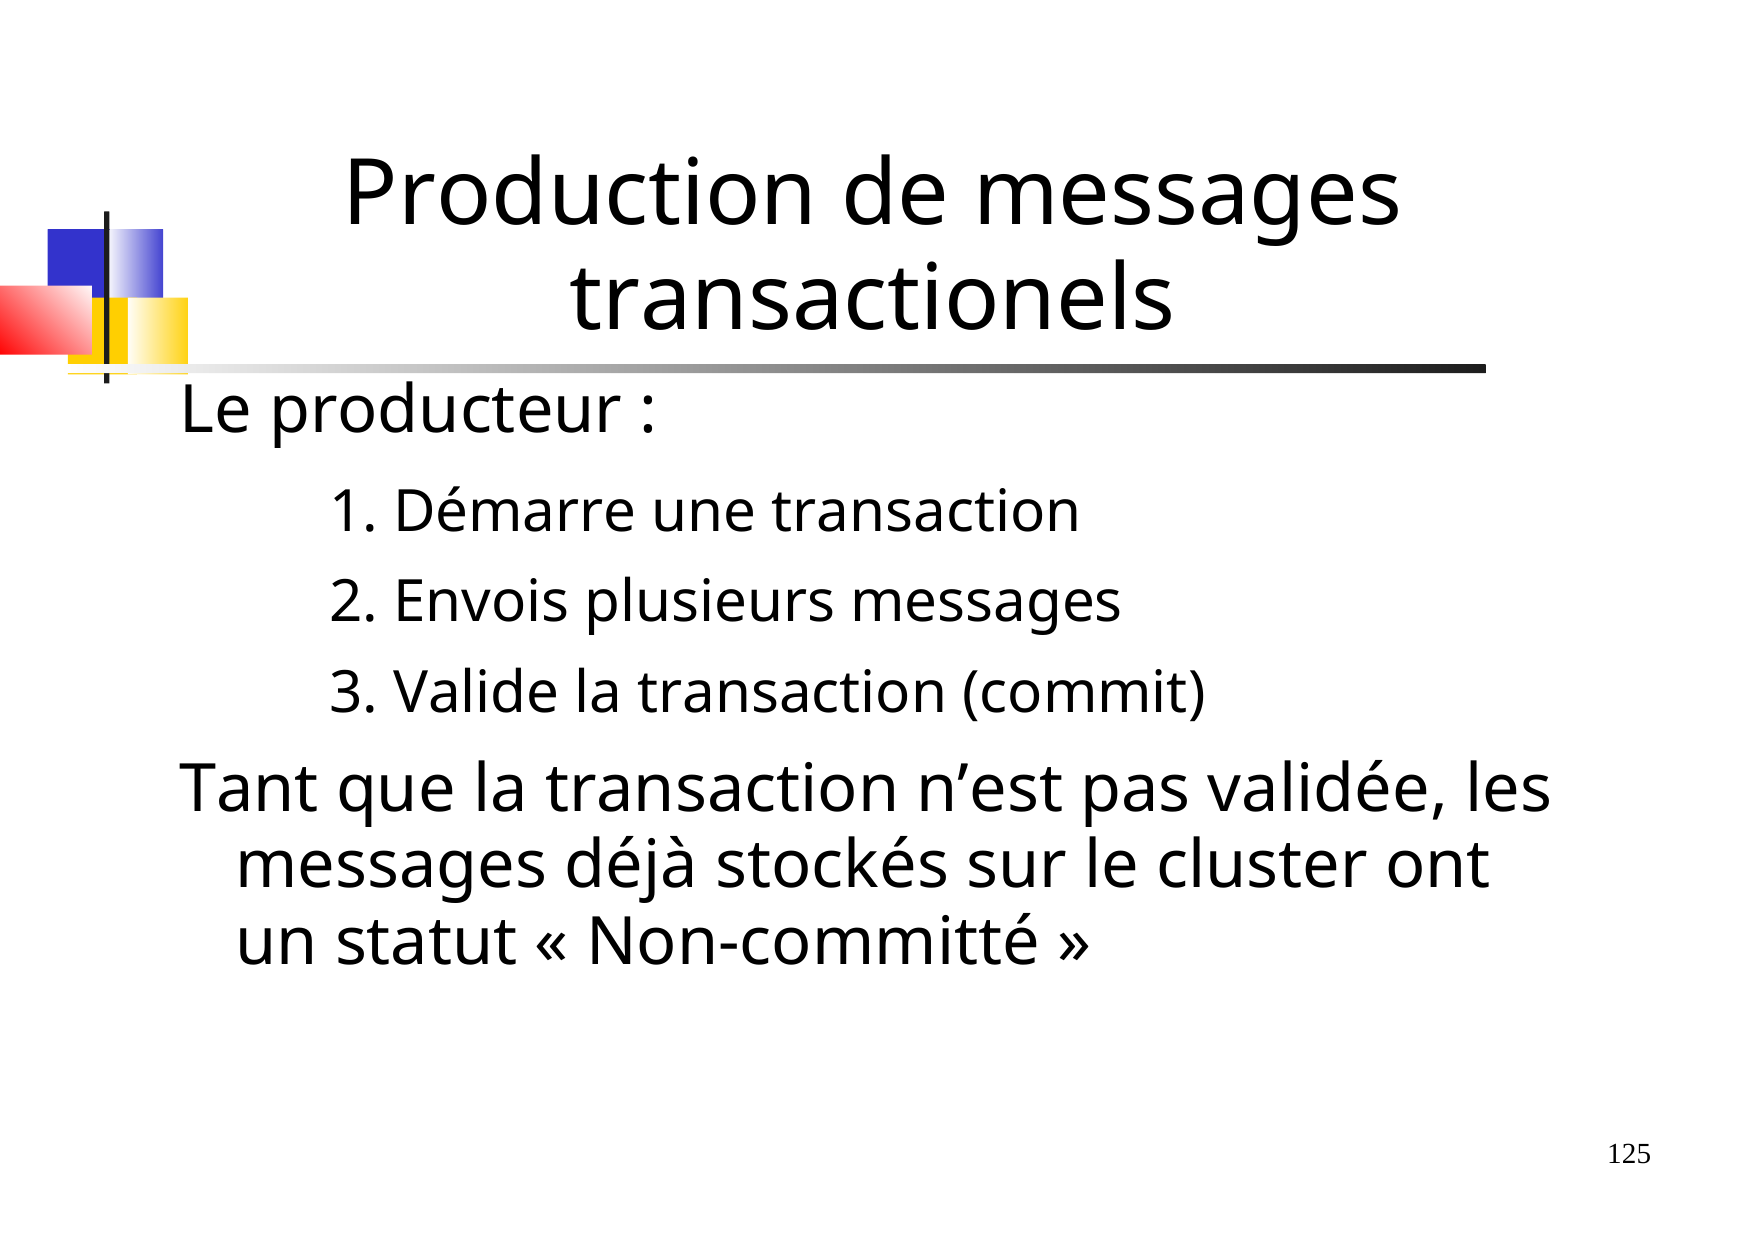

# Production de messages transactionels
Le producteur :
 Démarre une transaction
 Envois plusieurs messages
 Valide la transaction (commit)
Tant que la transaction n’est pas validée, les messages déjà stockés sur le cluster ont un statut « Non-committé »